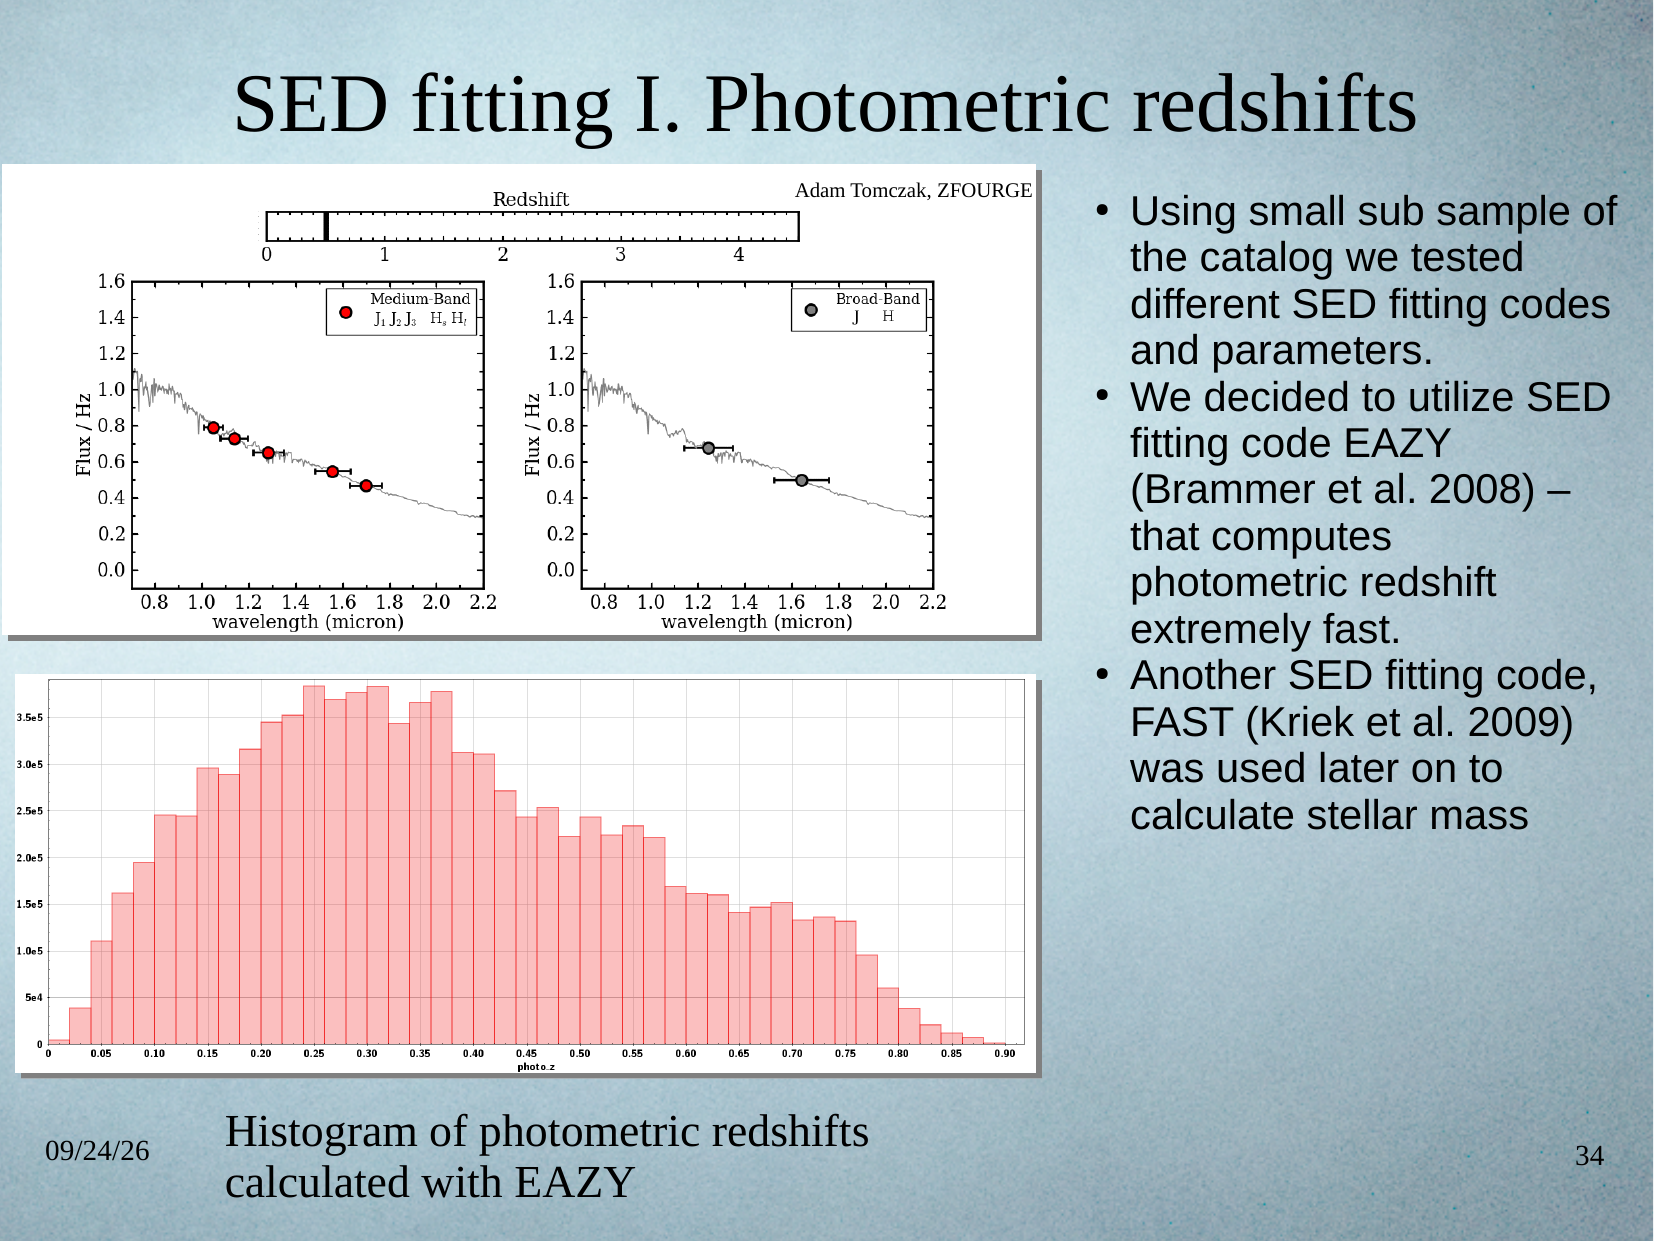

# SED fitting I. Photometric redshifts
Adam Tomczak, ZFOURGE
Using small sub sample of the catalog we tested different SED fitting codes and parameters.
We decided to utilize SED fitting code EAZY (Brammer et al. 2008) – that computes photometric redshift extremely fast.
Another SED fitting code, FAST (Kriek et al. 2009) was used later on to calculate stellar mass
Histogram of photometric redshifts calculated with EAZY
34